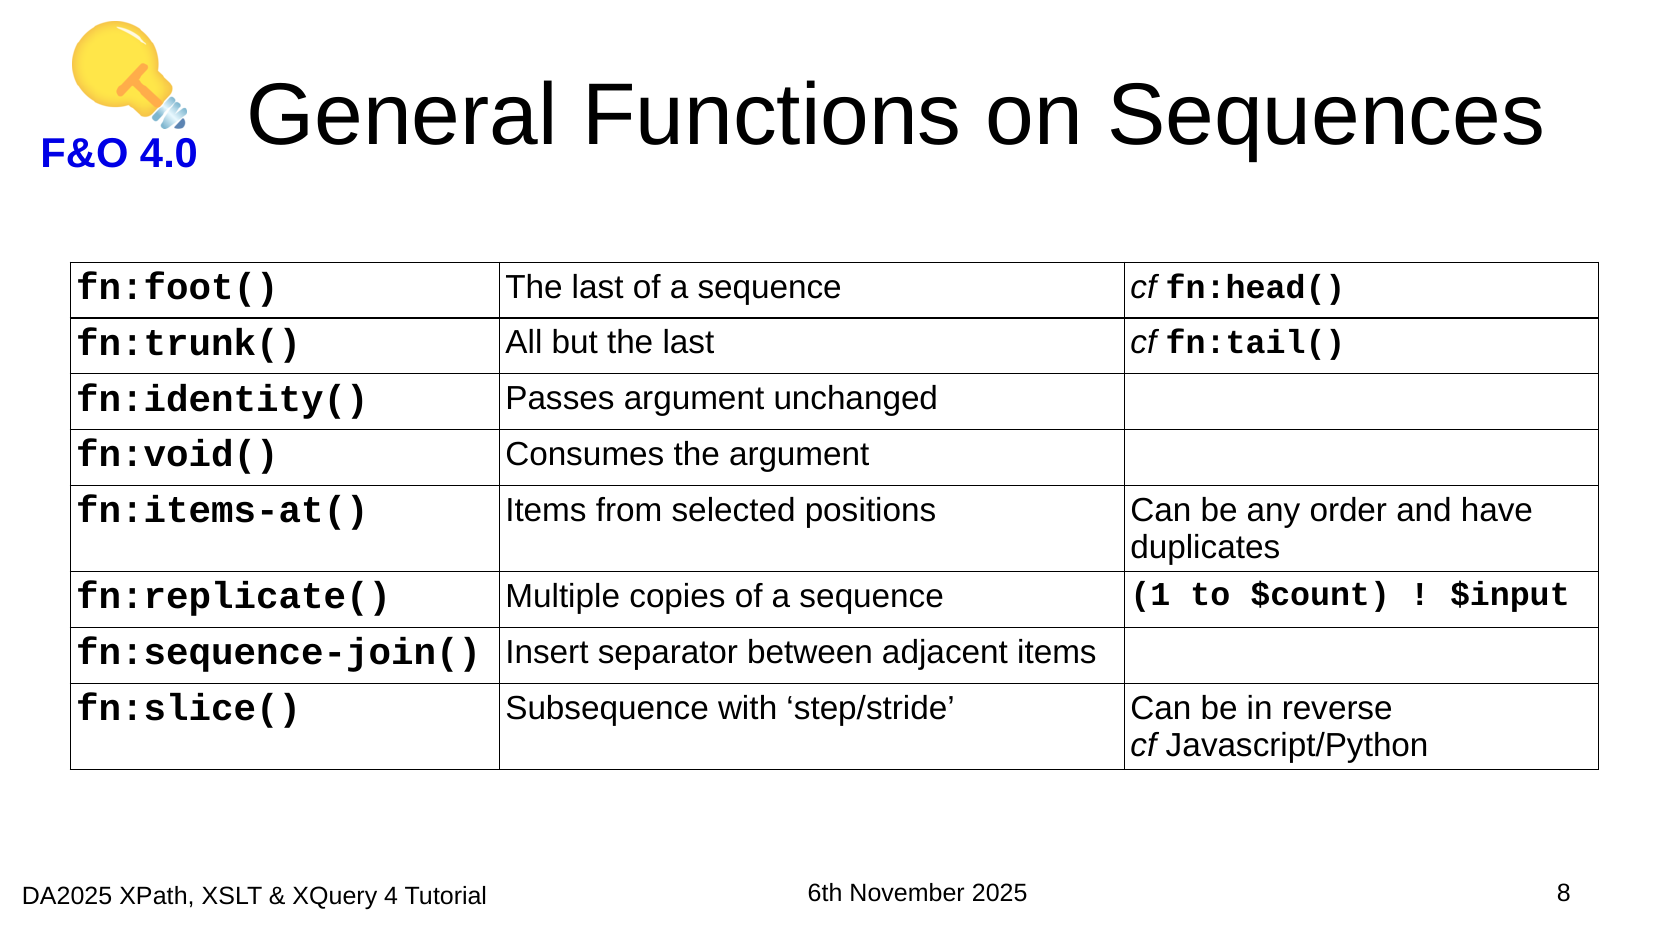

# General Functions on Sequences
| fn:foot() | The last of a sequence | cf fn:head() |
| --- | --- | --- |
| fn:trunk() | All but the last | cf fn:tail() |
| fn:identity() | Passes argument unchanged | |
| fn:void() | Consumes the argument | |
| fn:items-at() | Items from selected positions | Can be any order and have duplicates |
| fn:replicate() | Multiple copies of a sequence | (1 to $count) ! $input |
| fn:sequence-join() | Insert separator between adjacent items | |
| fn:slice() | Subsequence with ‘step/stride’ | Can be in reverse cf Javascript/Python |
8
6th November 2025
DA2025 XPath, XSLT & XQuery 4 Tutorial